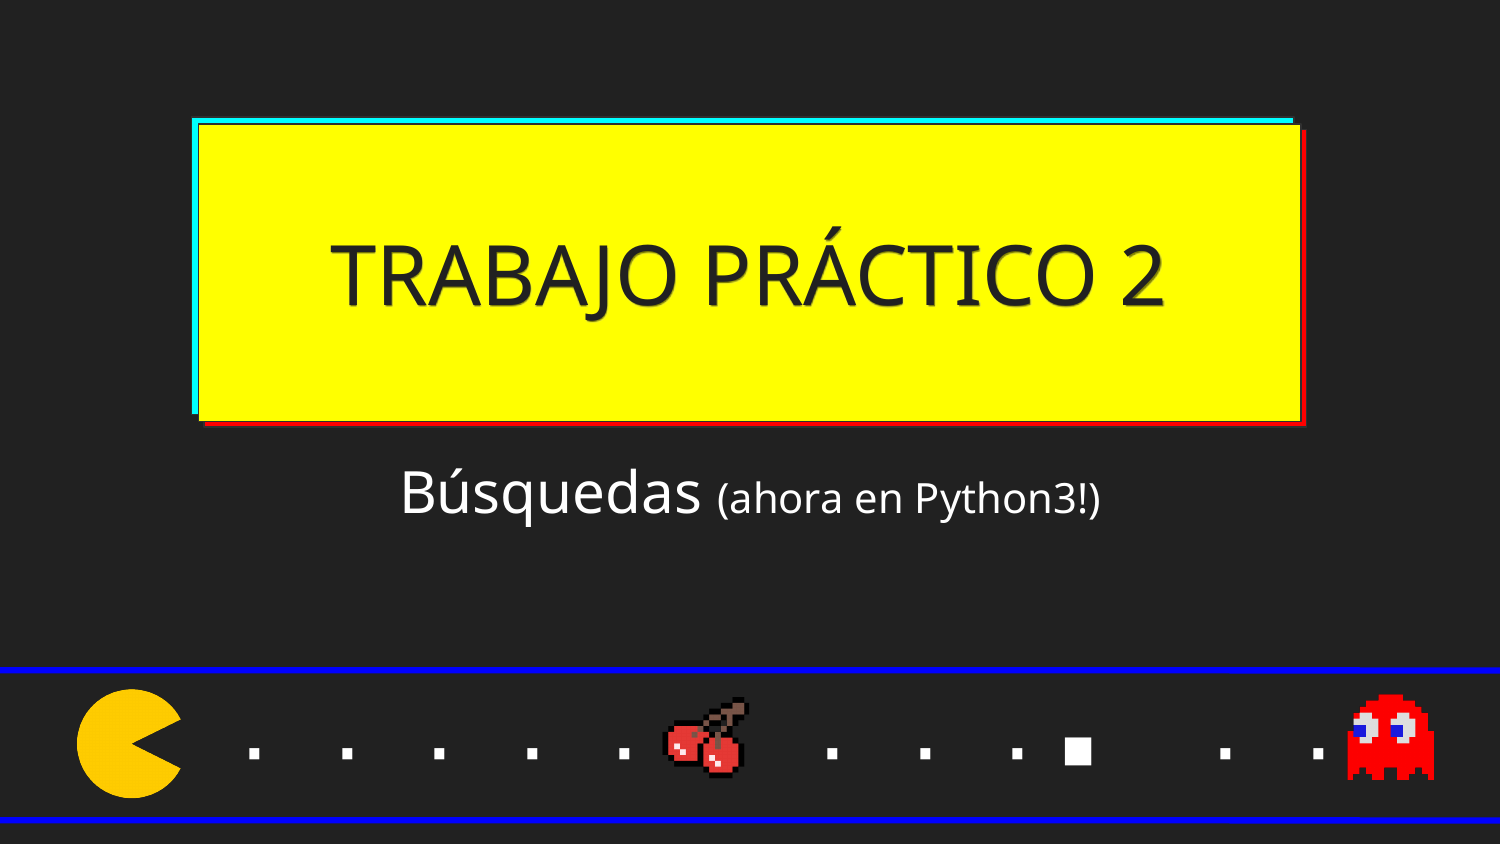

# TRABAJO PRÁCTICO 2
Búsquedas (ahora en Python3!)
·
 · · · · · · · · · ·